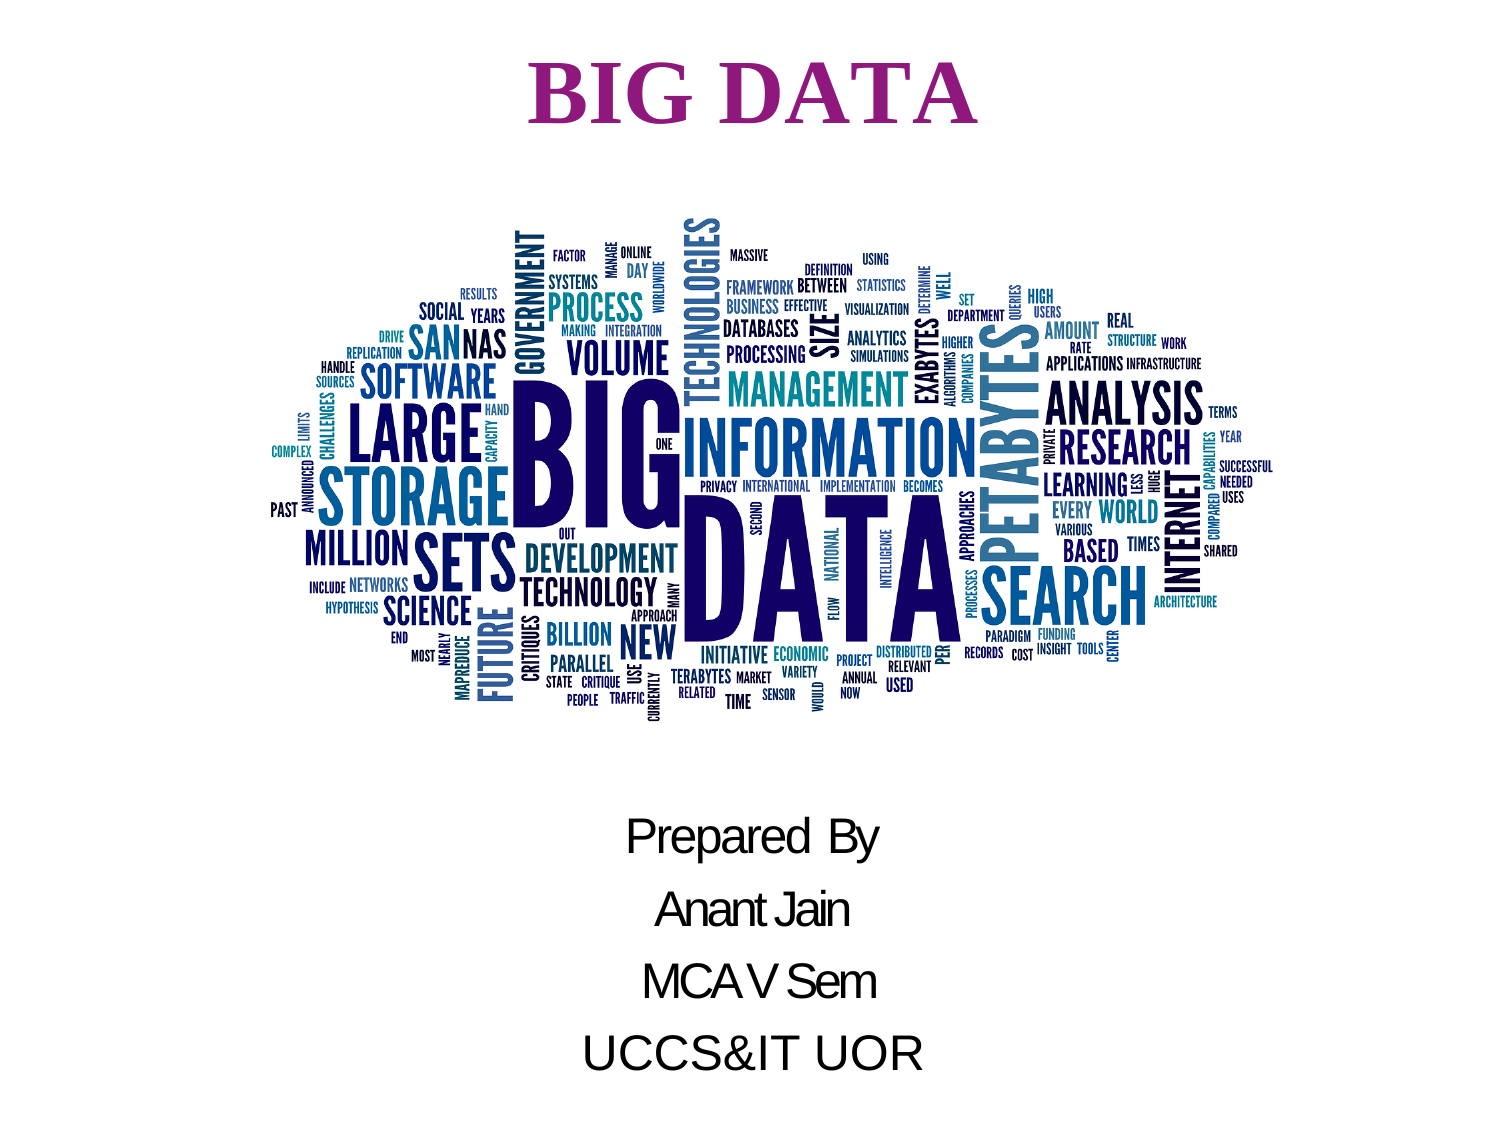

# BIG DATA
Prepared By
Anant Jain
 MCA V Sem
UCCS&IT UOR